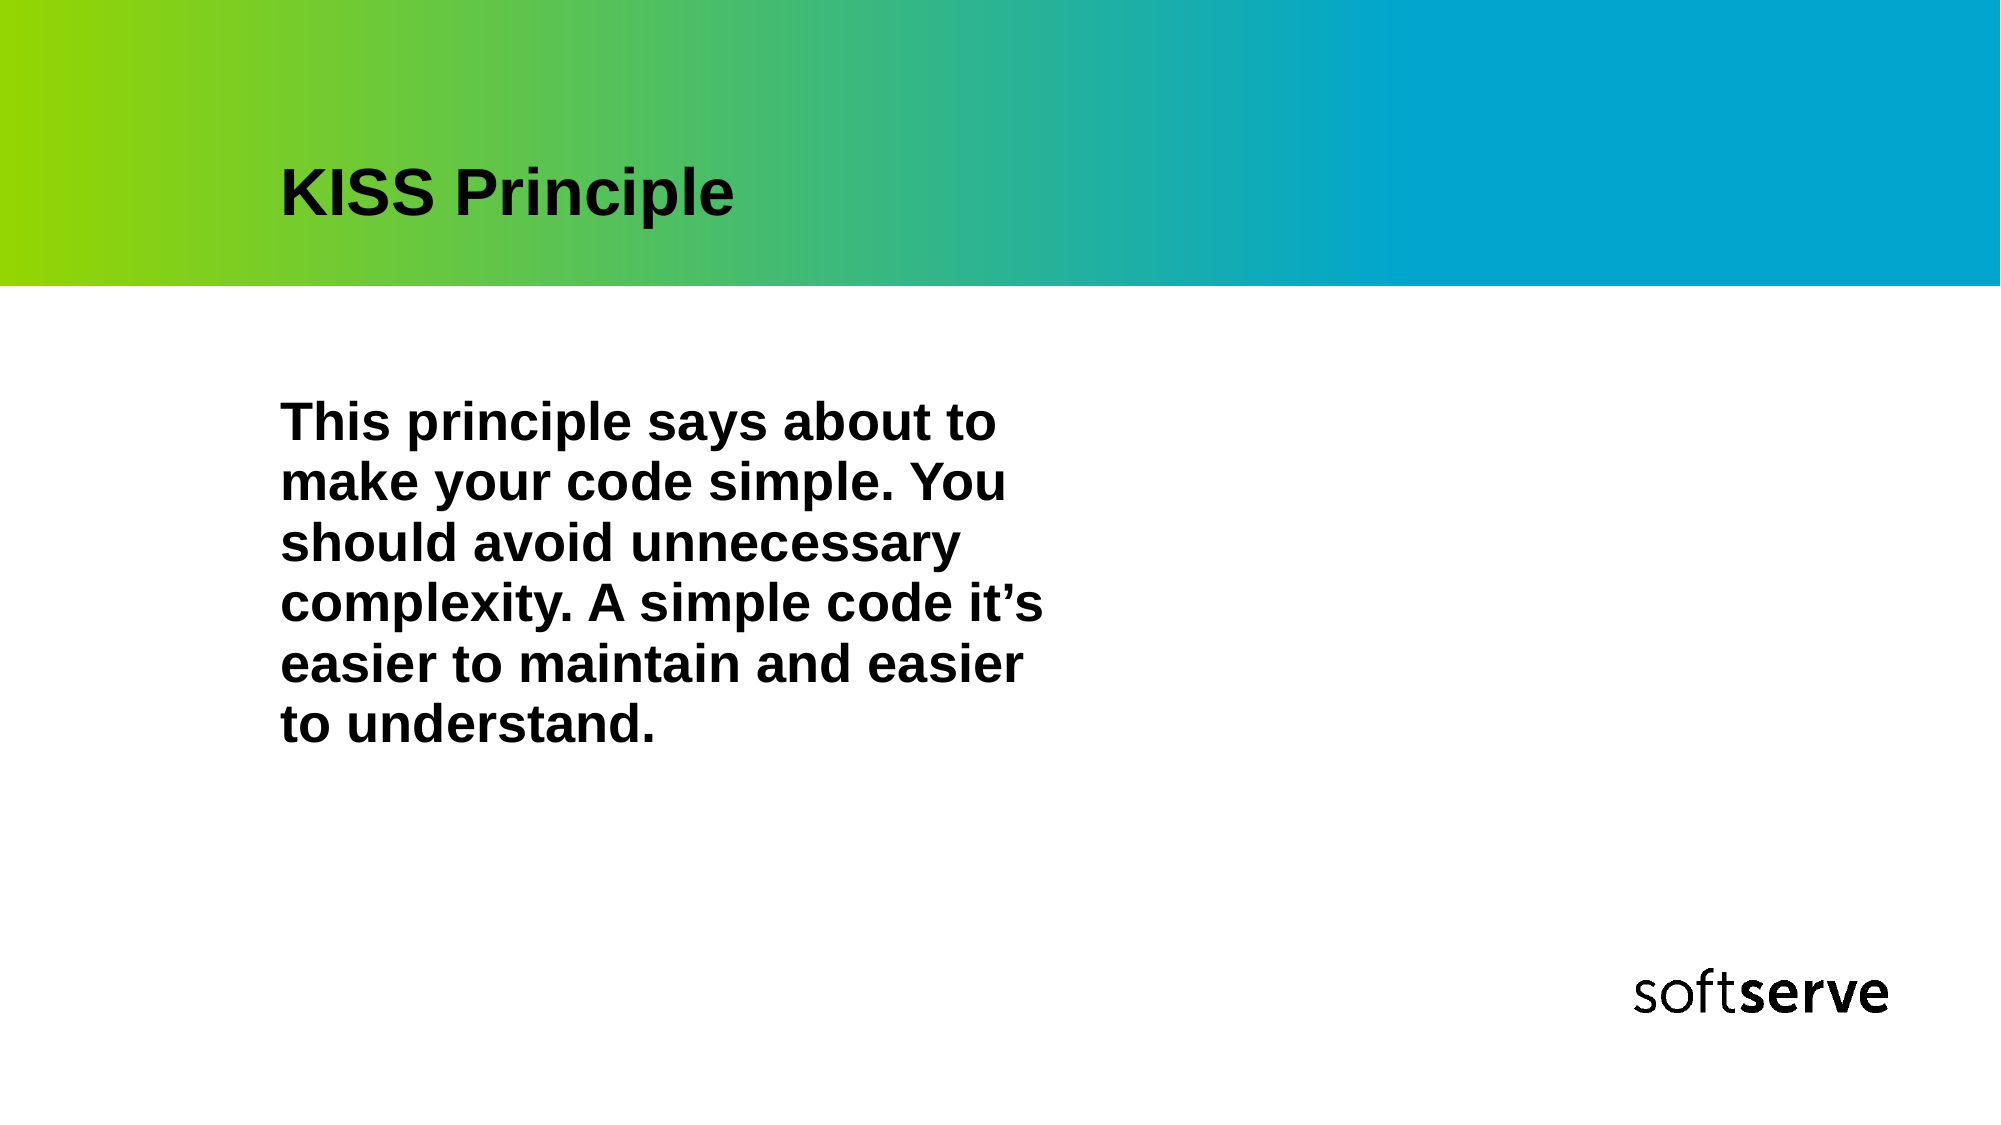

KISS Principle
This principle says about to make your code simple. You should avoid unnecessary complexity. A simple code it’s easier to maintain and easier to understand.